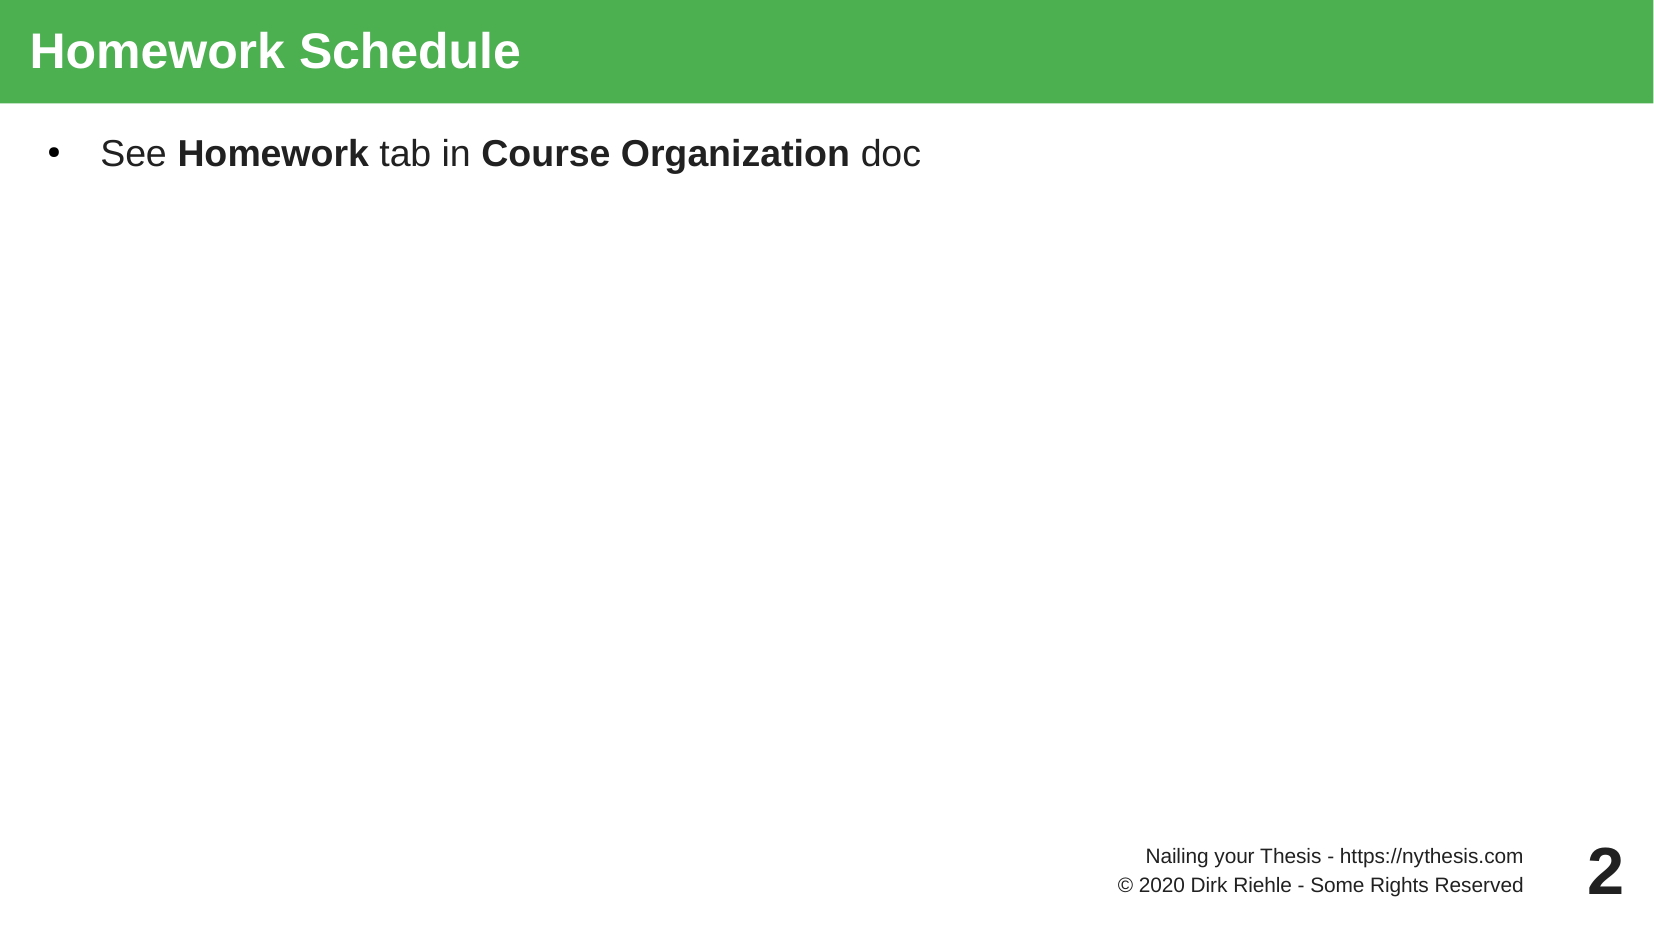

# Homework Schedule
See Homework tab in Course Organization doc
Nailing your Thesis - https://nythesis.com
2
© 2020 Dirk Riehle - Some Rights Reserved